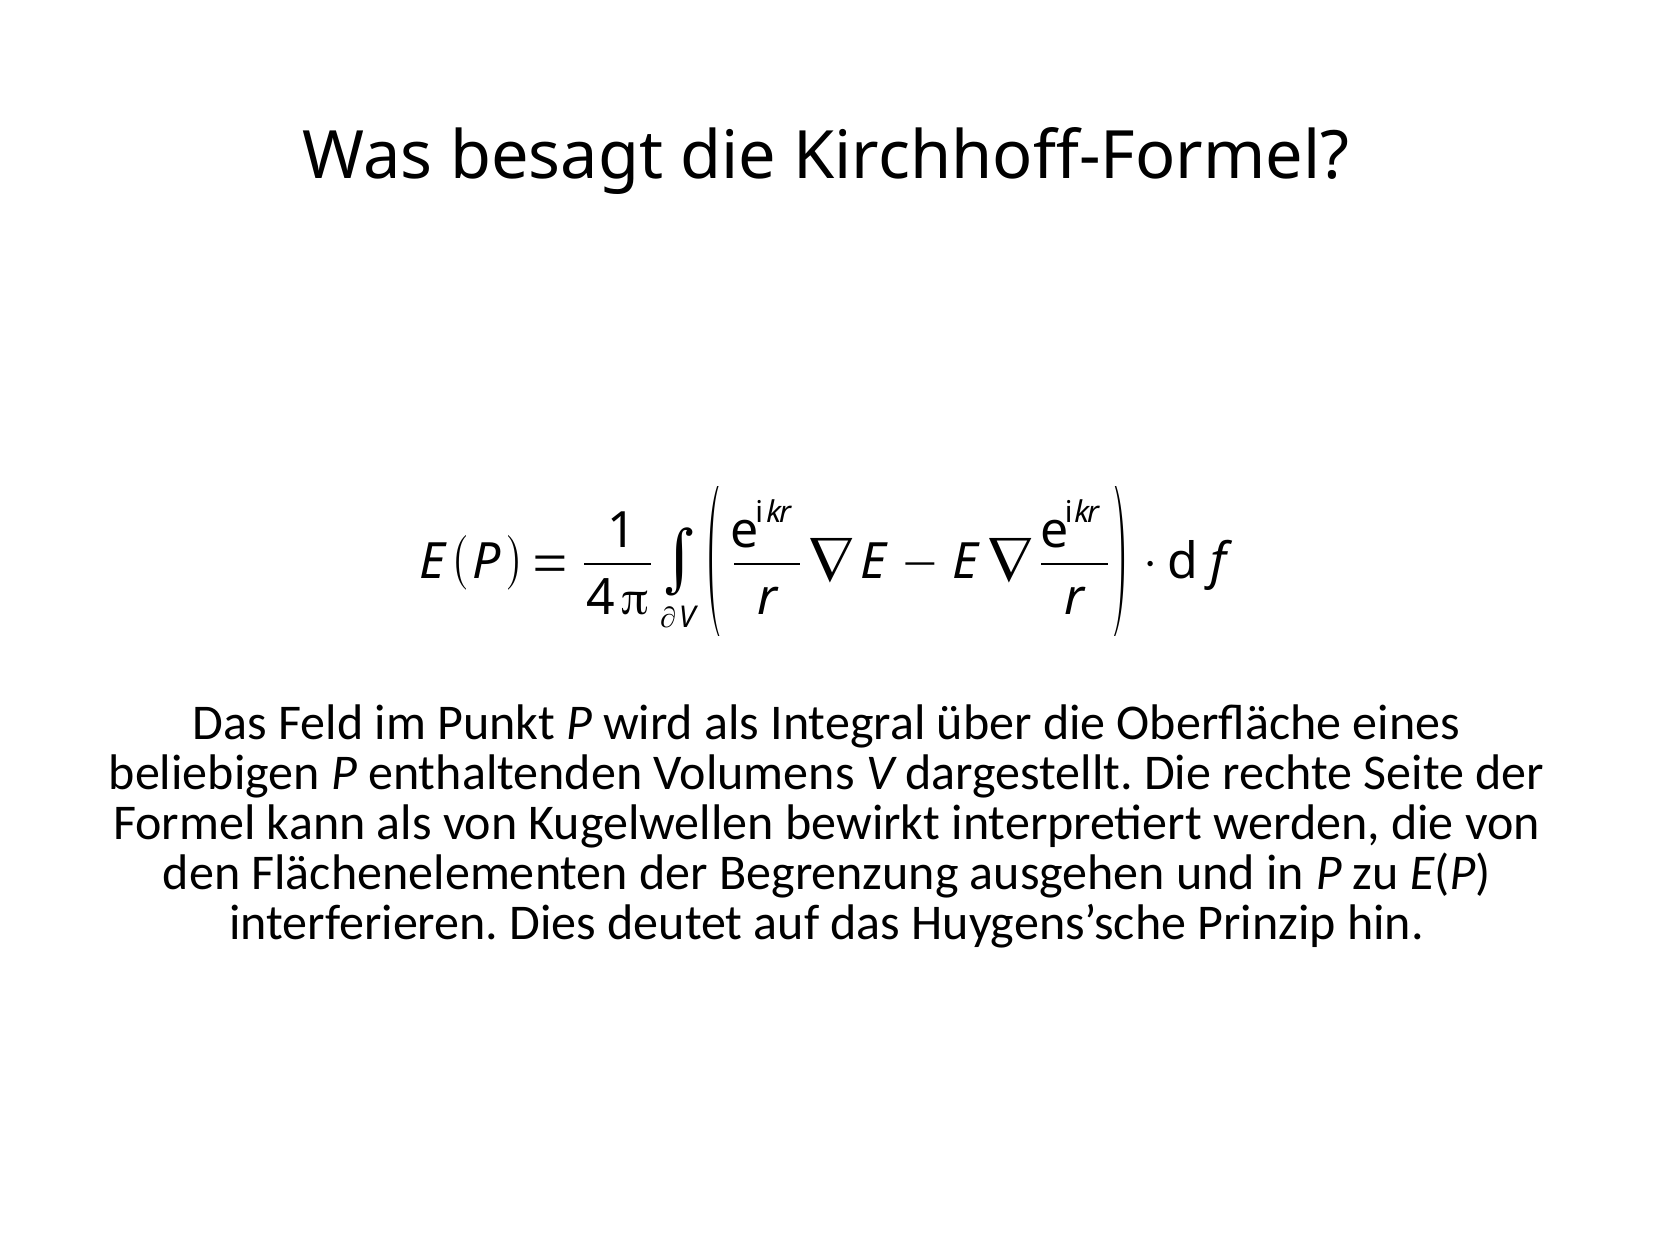

# Was besagt die Kirchhoff-Formel?
Das Feld im Punkt P wird als Integral über die Oberfläche eines beliebigen P enthaltenden Volumens V dargestellt. Die rechte Seite der Formel kann als von Kugelwellen bewirkt interpretiert werden, die von den Flächenelementen der Begrenzung ausgehen und in P zu E(P) interferieren. Dies deutet auf das Huygens’sche Prinzip hin.